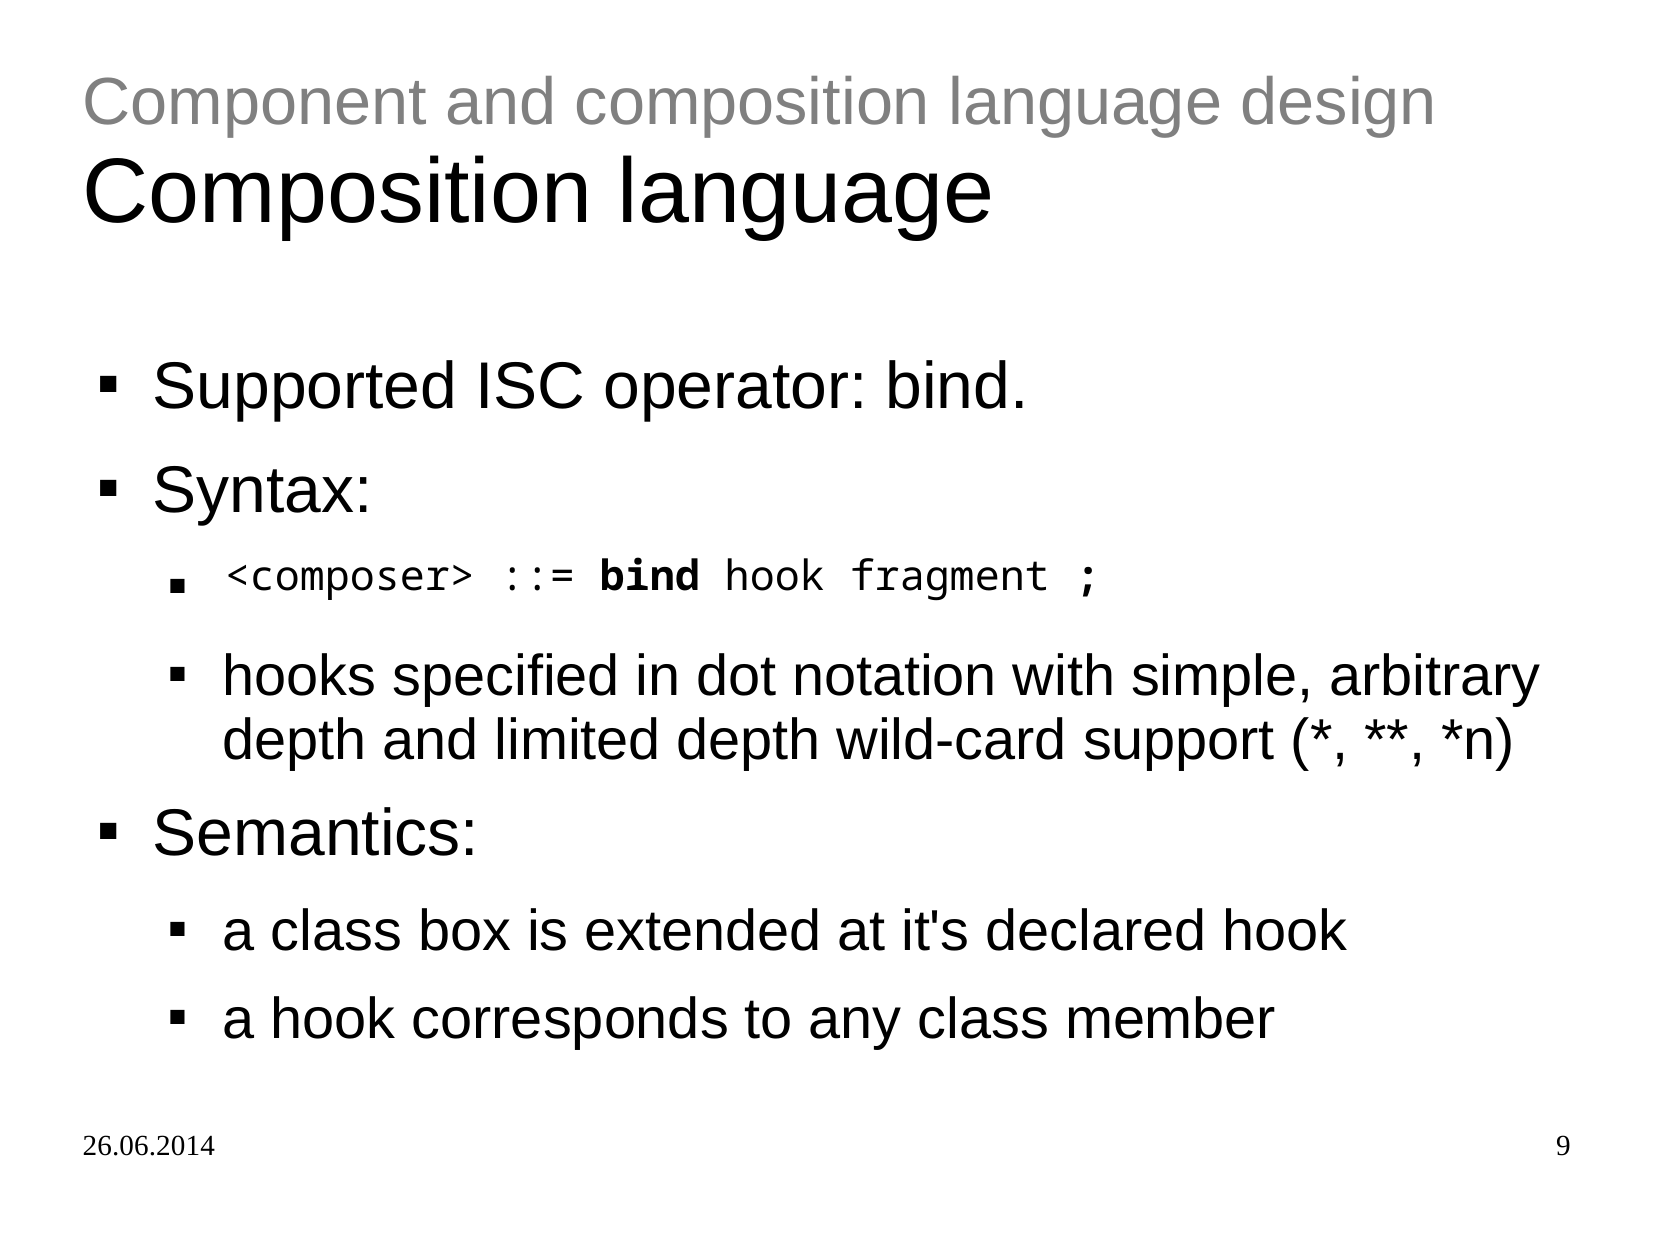

# Component and composition language design Composition language
Supported ISC operator: bind.
Syntax:
hooks specified in dot notation with simple, arbitrary depth and limited depth wild-card support (*, **, *n)
Semantics:
a class box is extended at it's declared hook
a hook corresponds to any class member
<composer> ::= bind hook fragment ;
26.06.2014
9